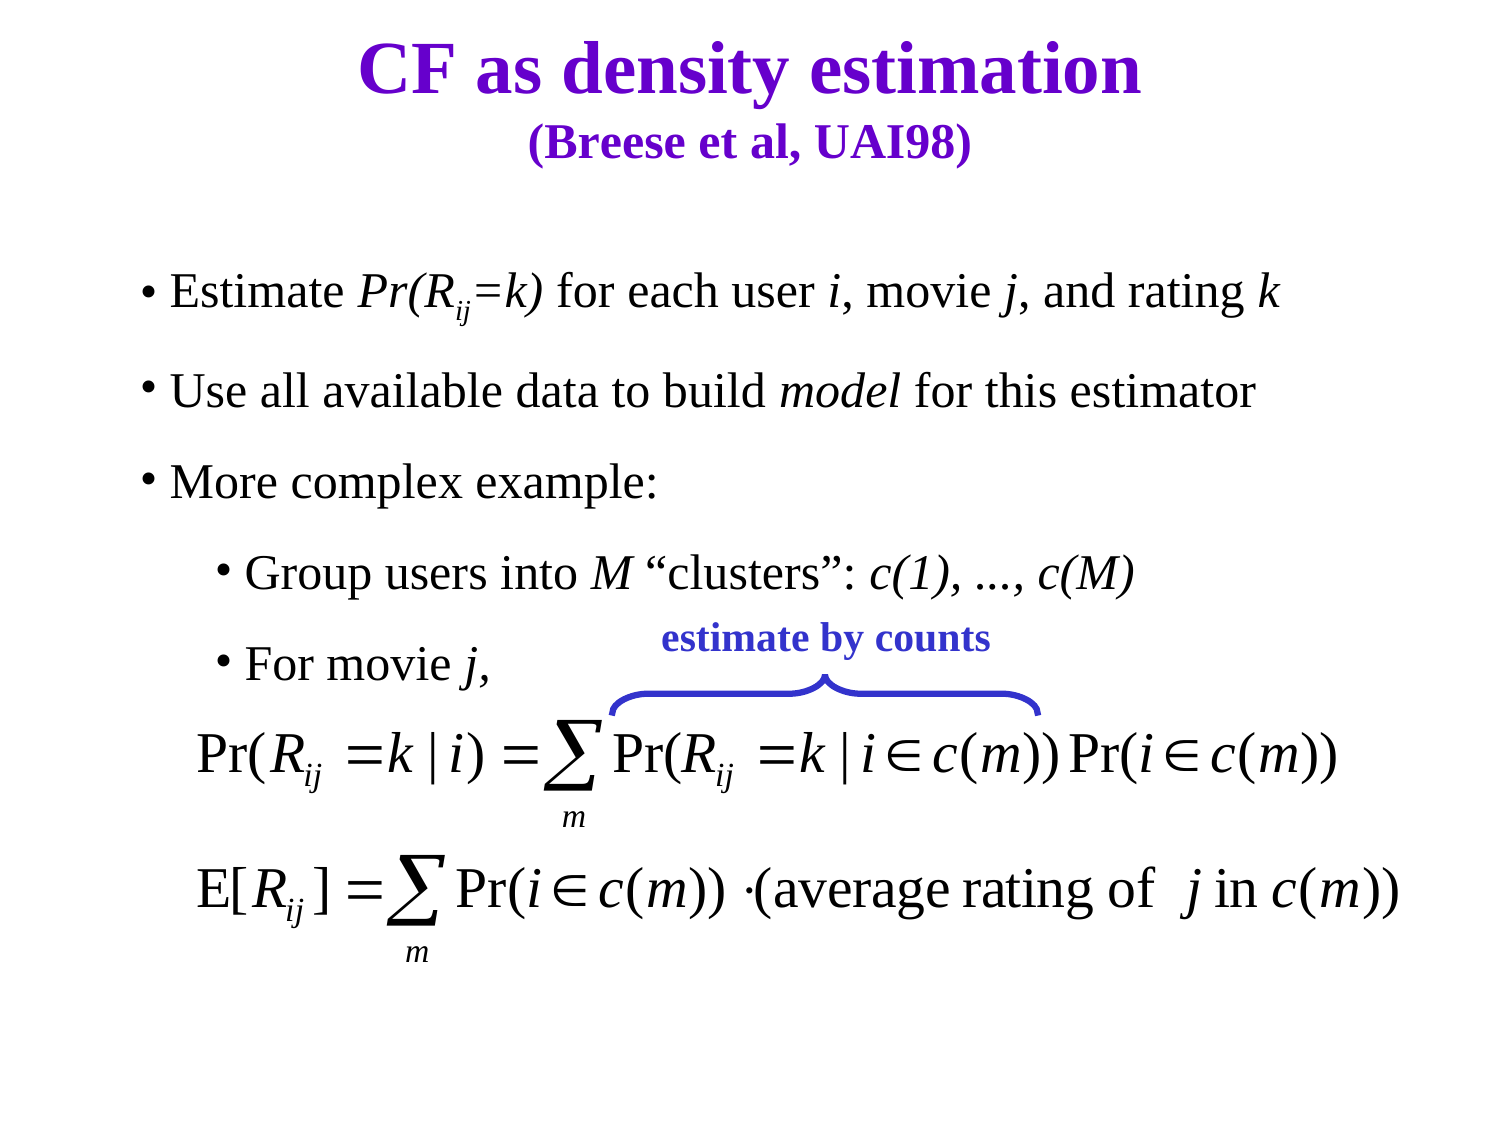

# CF as density estimation (Breese et al, UAI98)
 Estimate Pr(Rij=k) for each user i, movie j, and rating k
 Use all available data to build model for this estimator
 More complex example:
 Group users into M “clusters”: c(1), ..., c(M)
 For movie j,
estimate by counts